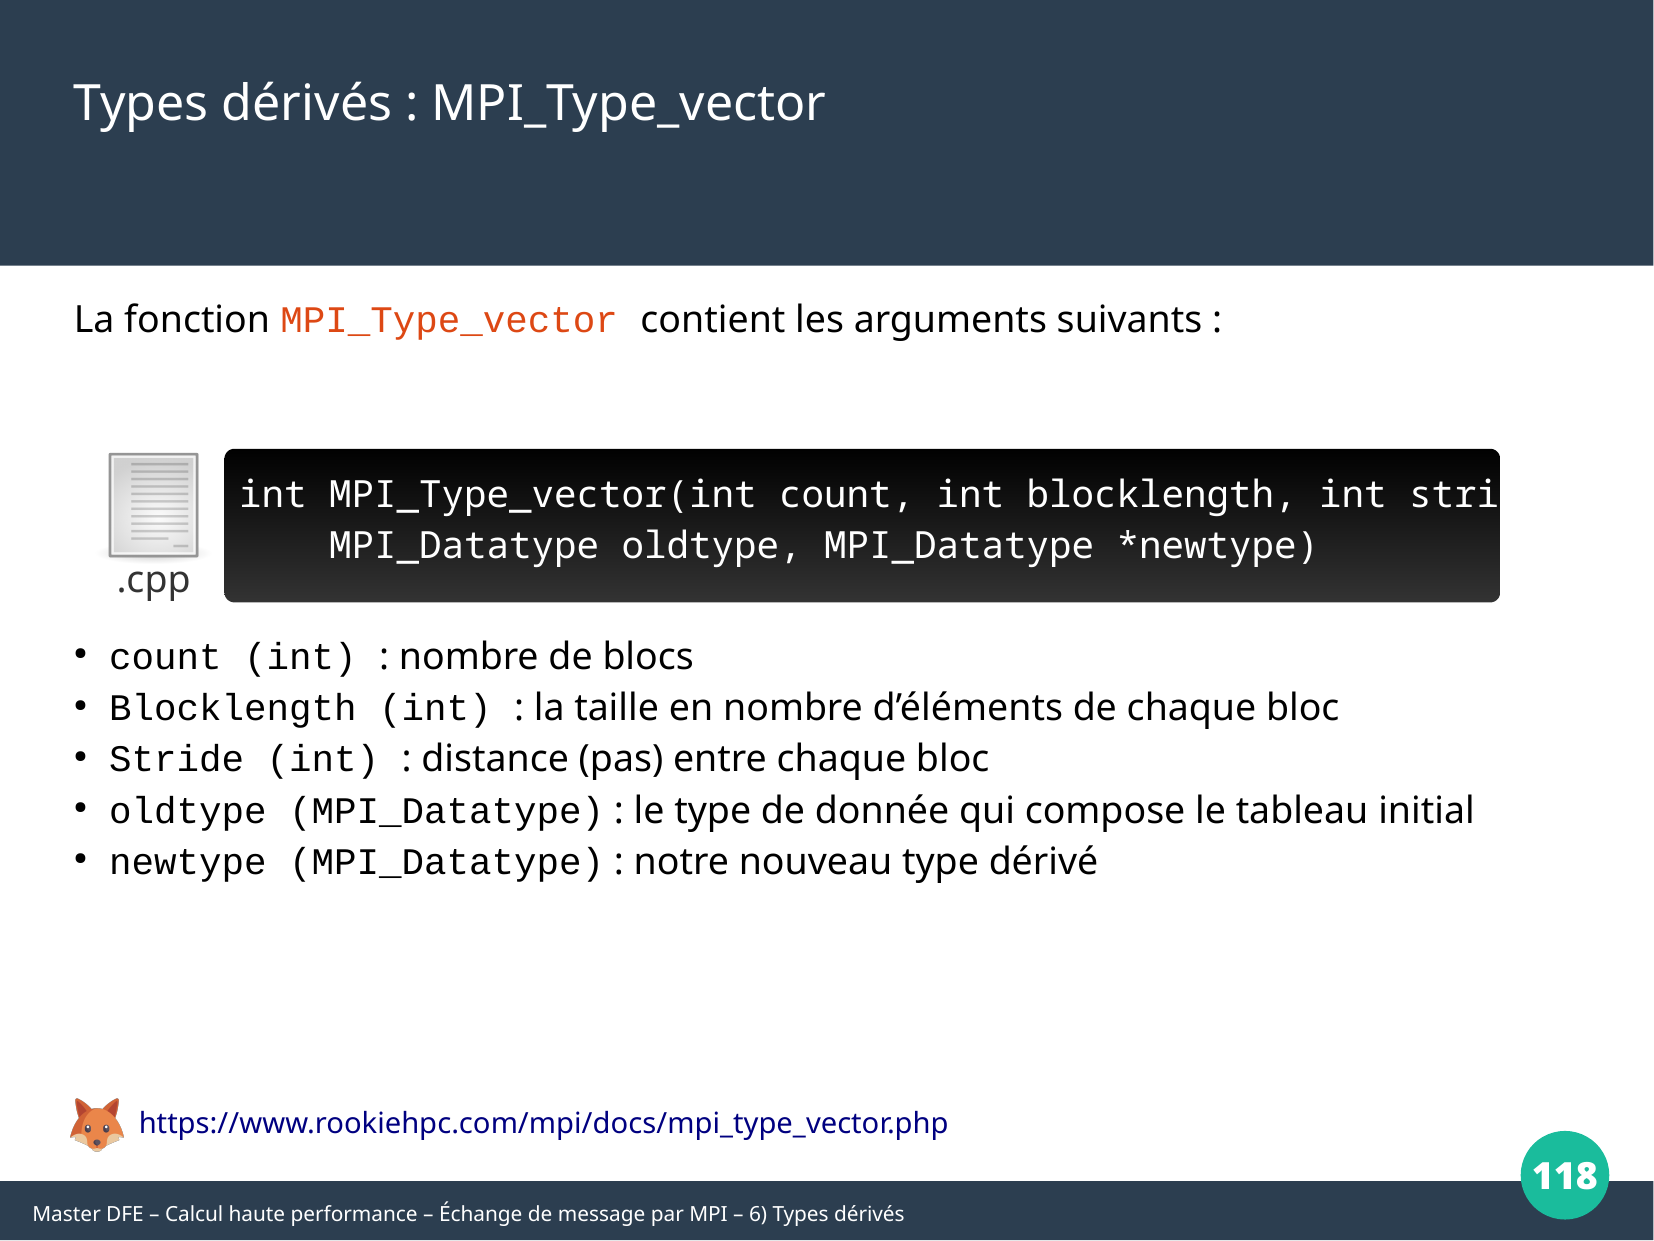

Types dérivés : MPI_Type_vector
La fonction MPI_Type_vector contient les arguments suivants :
int MPI_Type_vector(int count, int blocklength, int stride,
 MPI_Datatype oldtype, MPI_Datatype *newtype)
.cpp
count (int) : nombre de blocs
Blocklength (int) : la taille en nombre d’éléments de chaque bloc
Stride (int) : distance (pas) entre chaque bloc
oldtype (MPI_Datatype) : le type de donnée qui compose le tableau initial
newtype (MPI_Datatype) : notre nouveau type dérivé
https://www.rookiehpc.com/mpi/docs/mpi_type_vector.php
118
Master DFE – Calcul haute performance – Échange de message par MPI – 6) Types dérivés